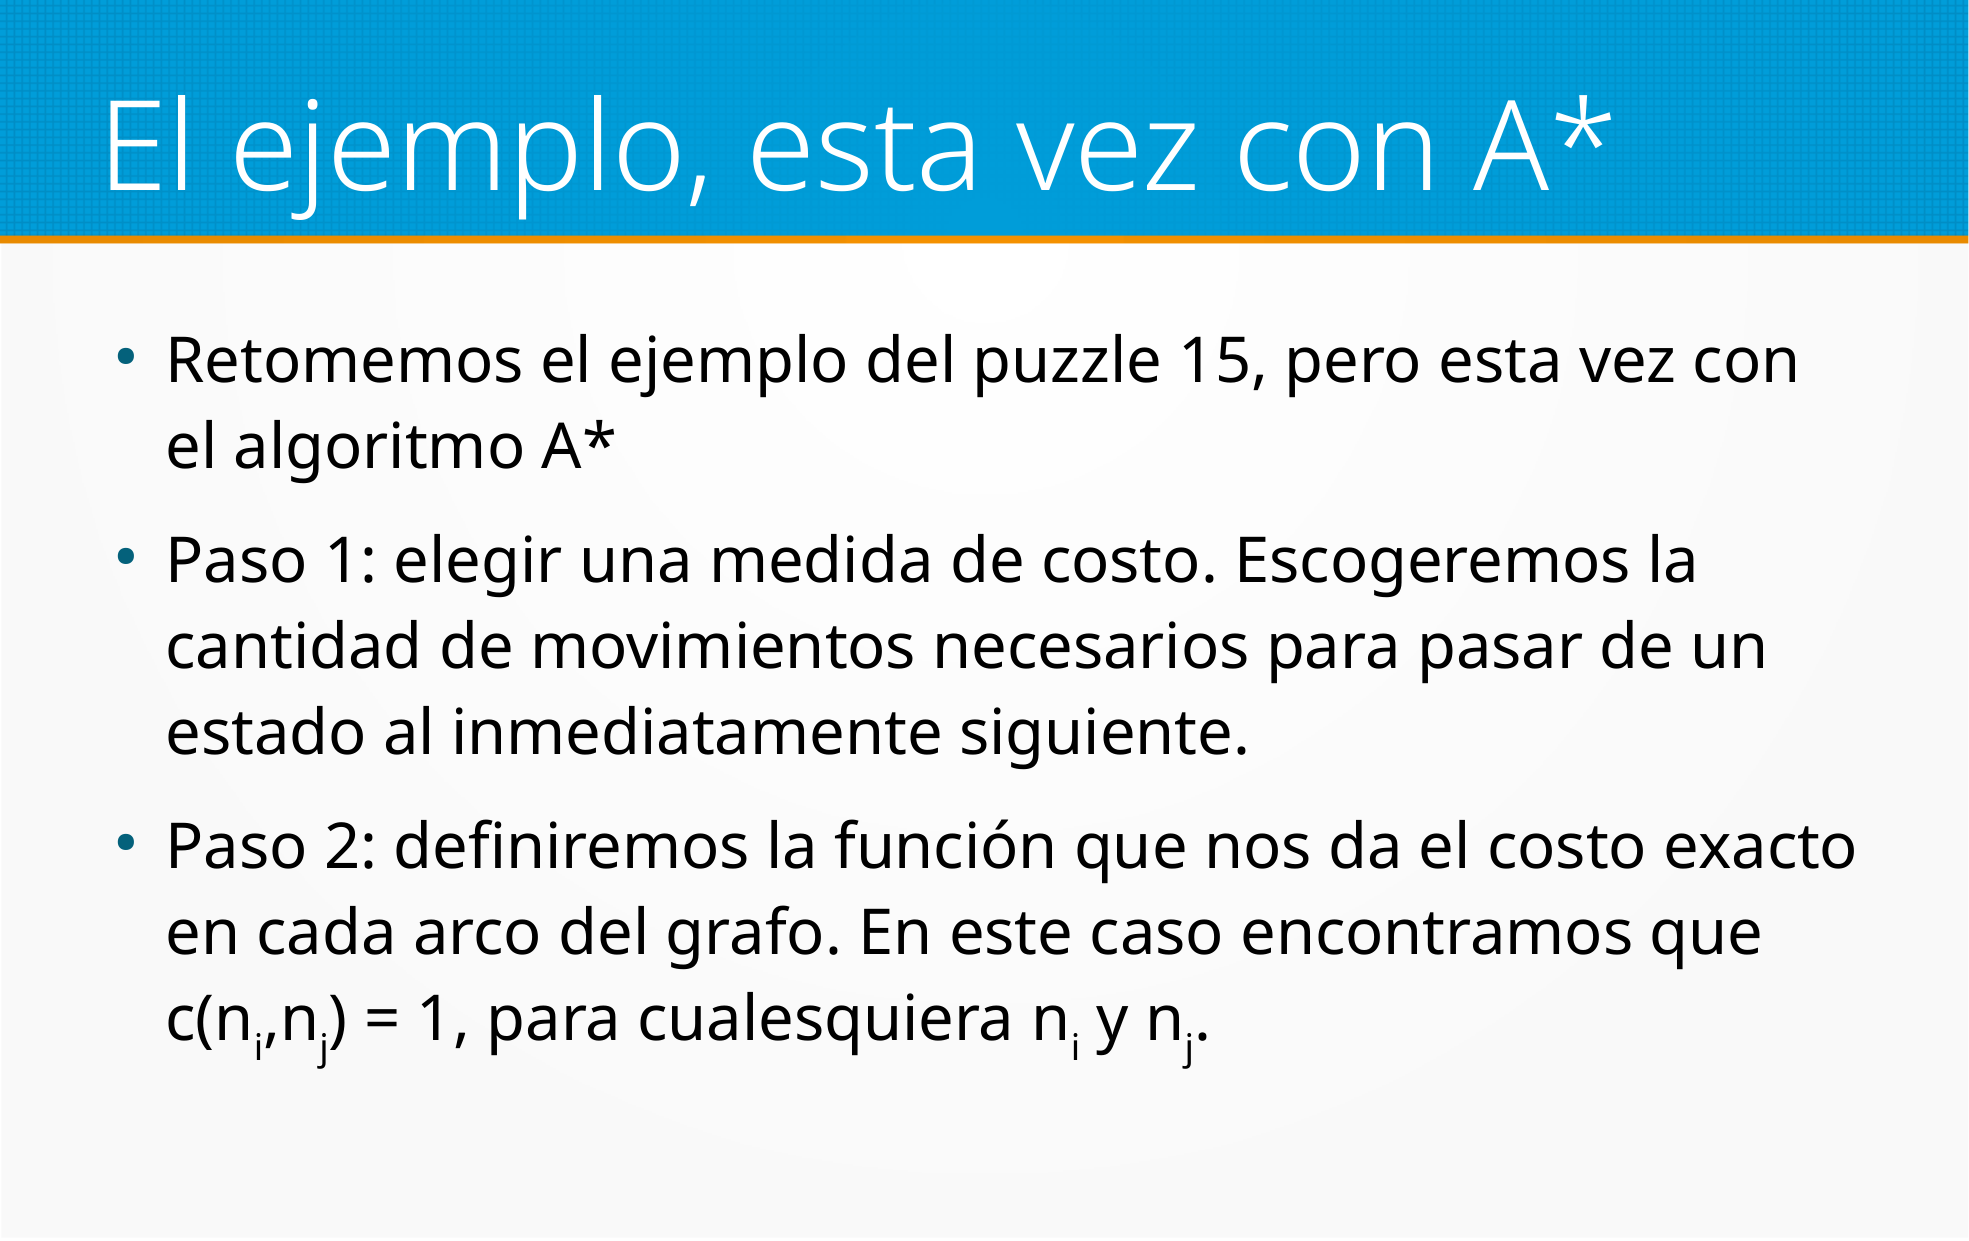

# El ejemplo, esta vez con A*
Retomemos el ejemplo del puzzle 15, pero esta vez con el algoritmo A*
Paso 1: elegir una medida de costo. Escogeremos la cantidad de movimientos necesarios para pasar de un estado al inmediatamente siguiente.
Paso 2: definiremos la función que nos da el costo exacto en cada arco del grafo. En este caso encontramos que c(ni,nj) = 1, para cualesquiera ni y nj.